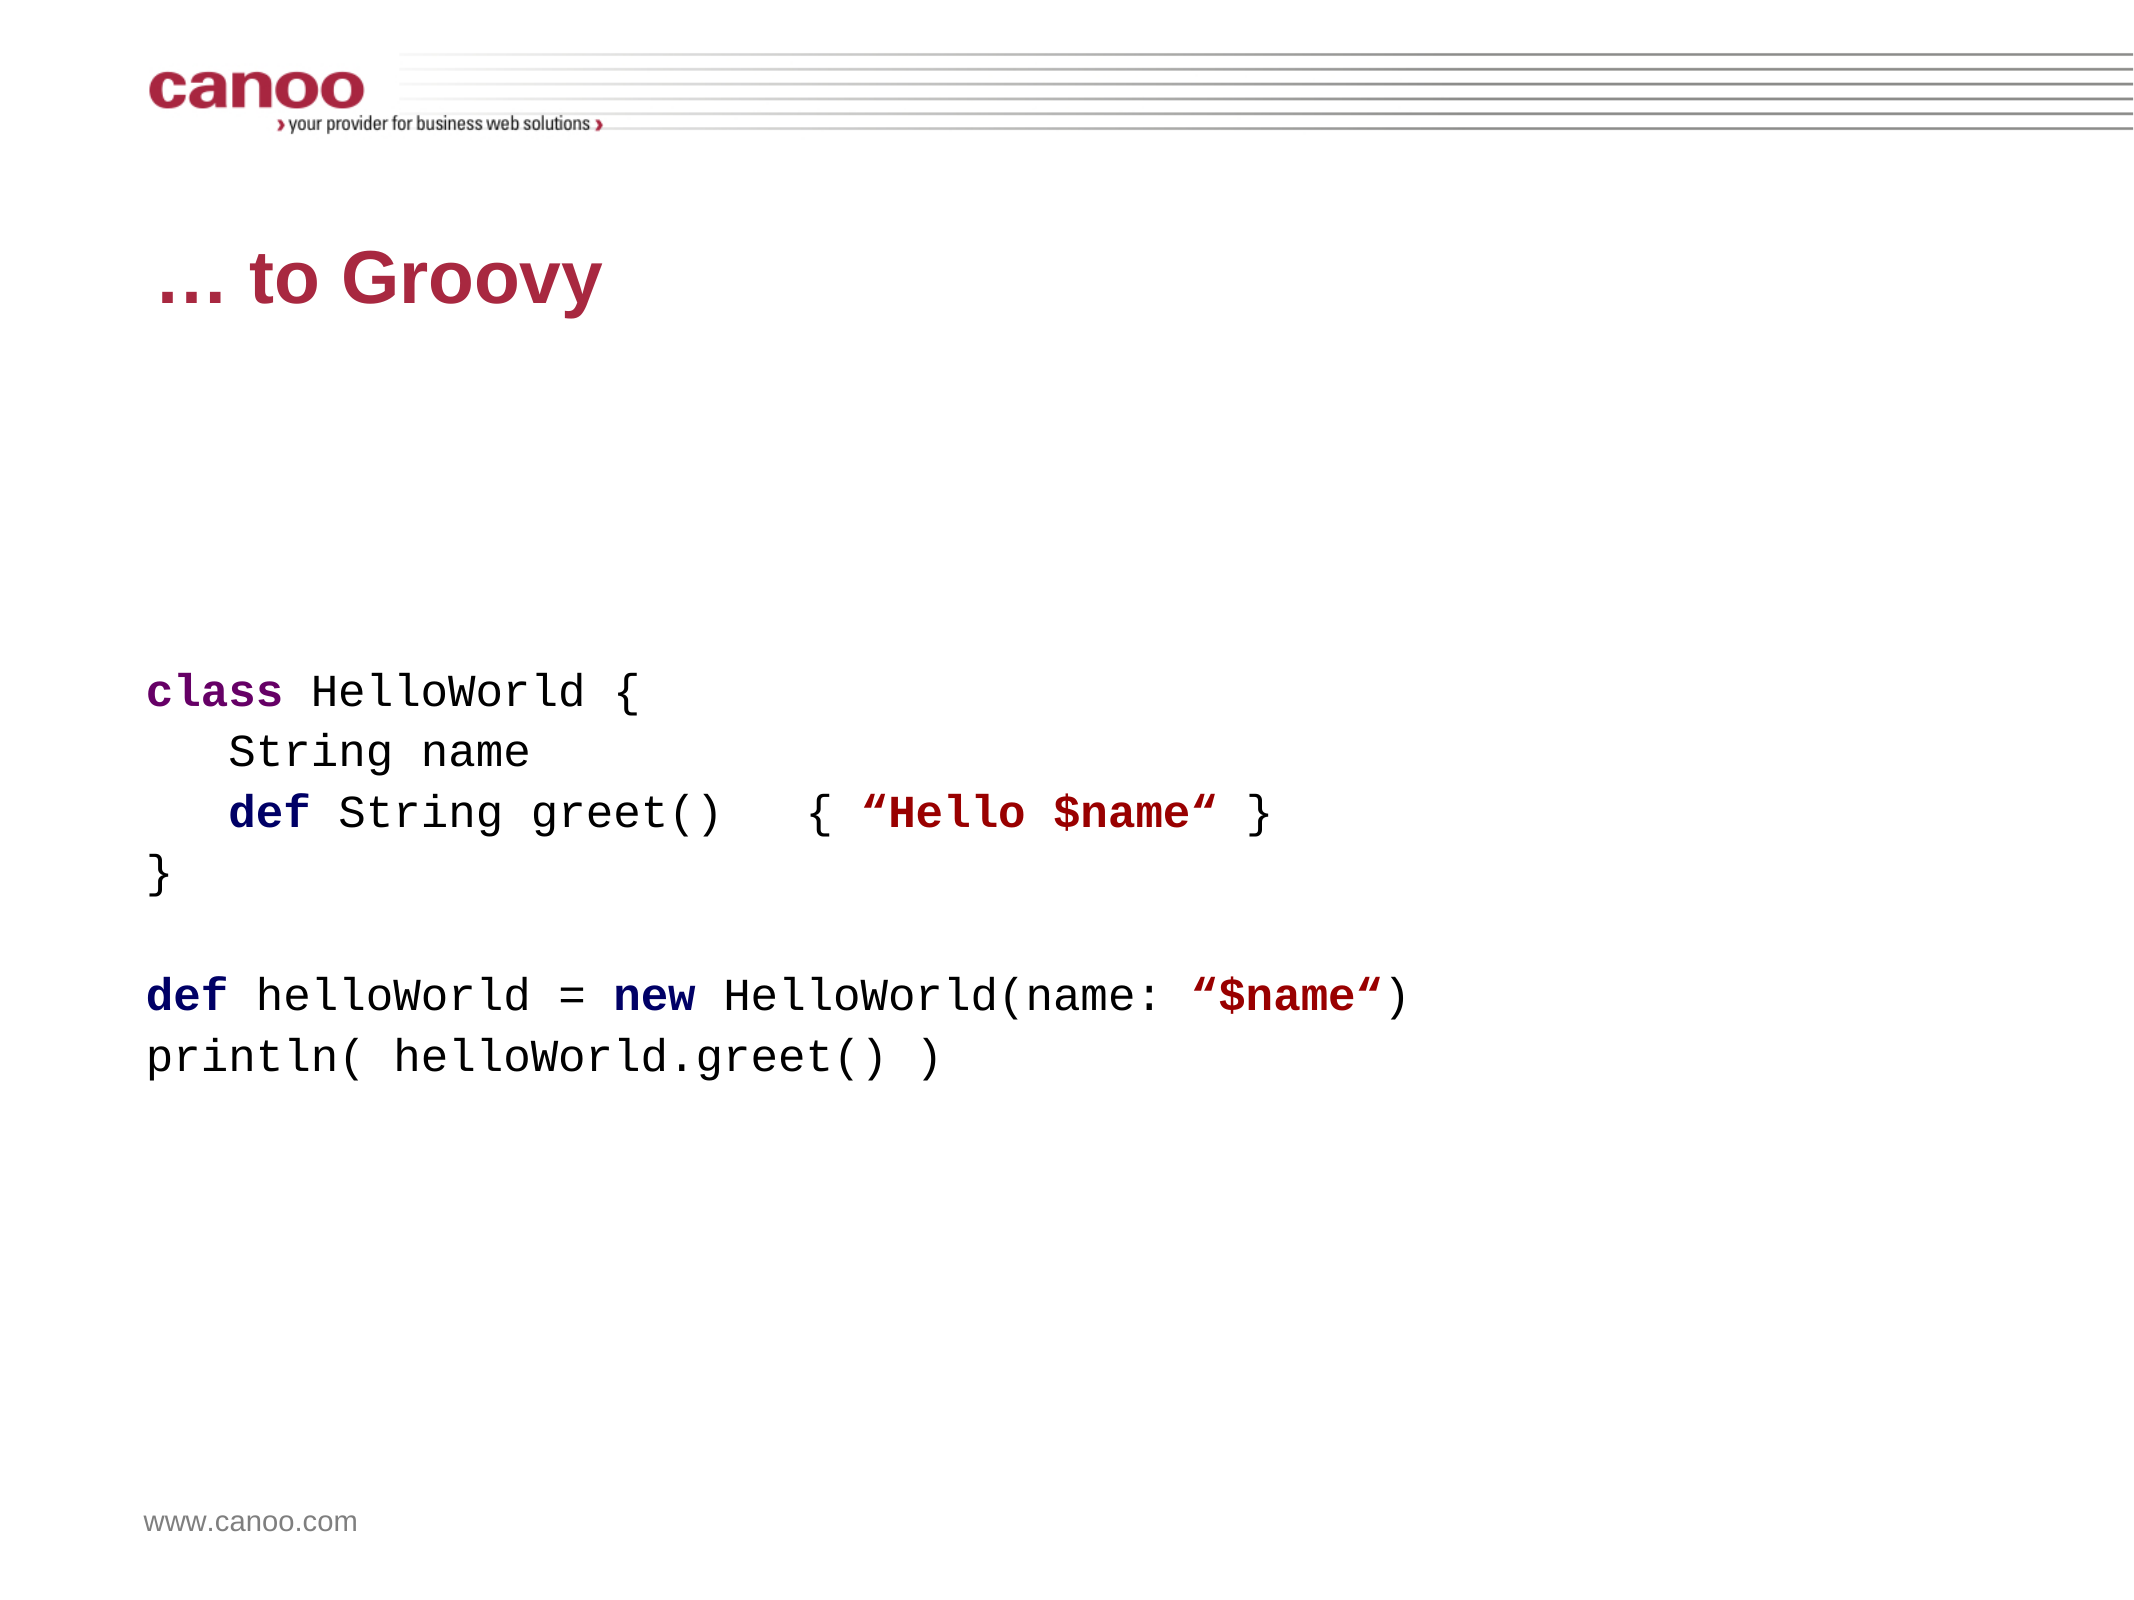

# … to Groovy
class HelloWorld {
 String name
 def String greet() { “Hello $name“ }
}
def helloWorld = new HelloWorld(name: “$name“)
println( helloWorld.greet() )